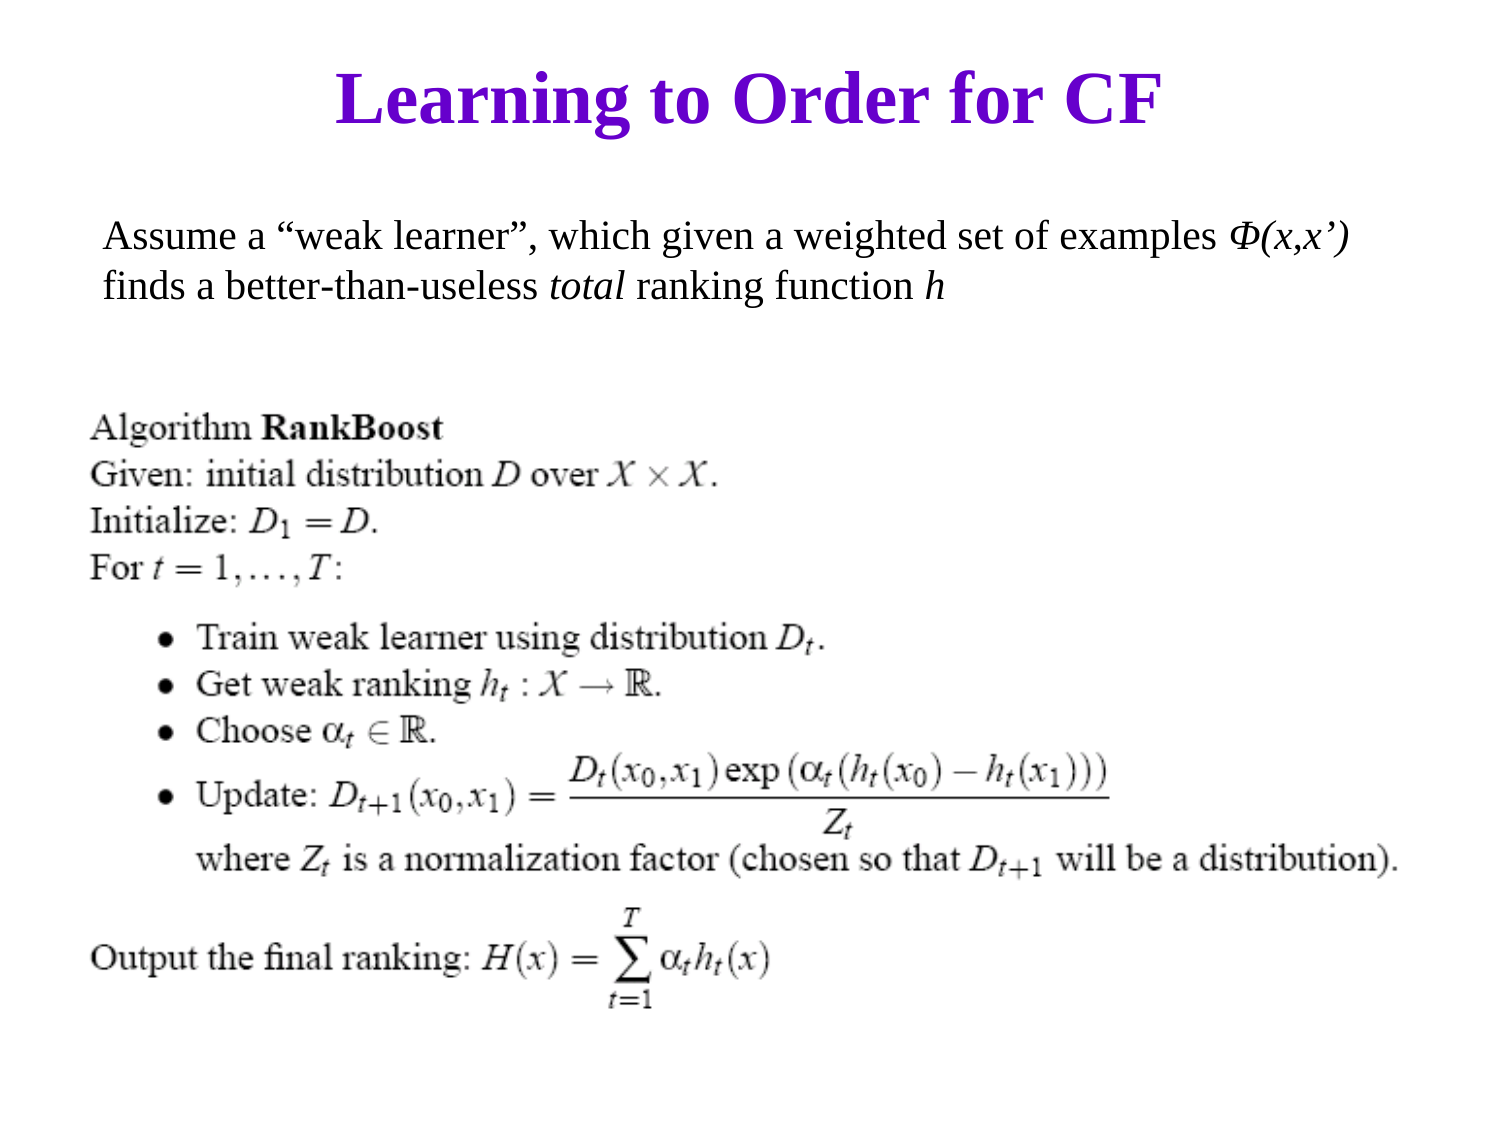

# Learning to Order for CF
Assume a “weak learner”, which given a weighted set of examples Φ(x,x’) finds a better-than-useless total ranking function h